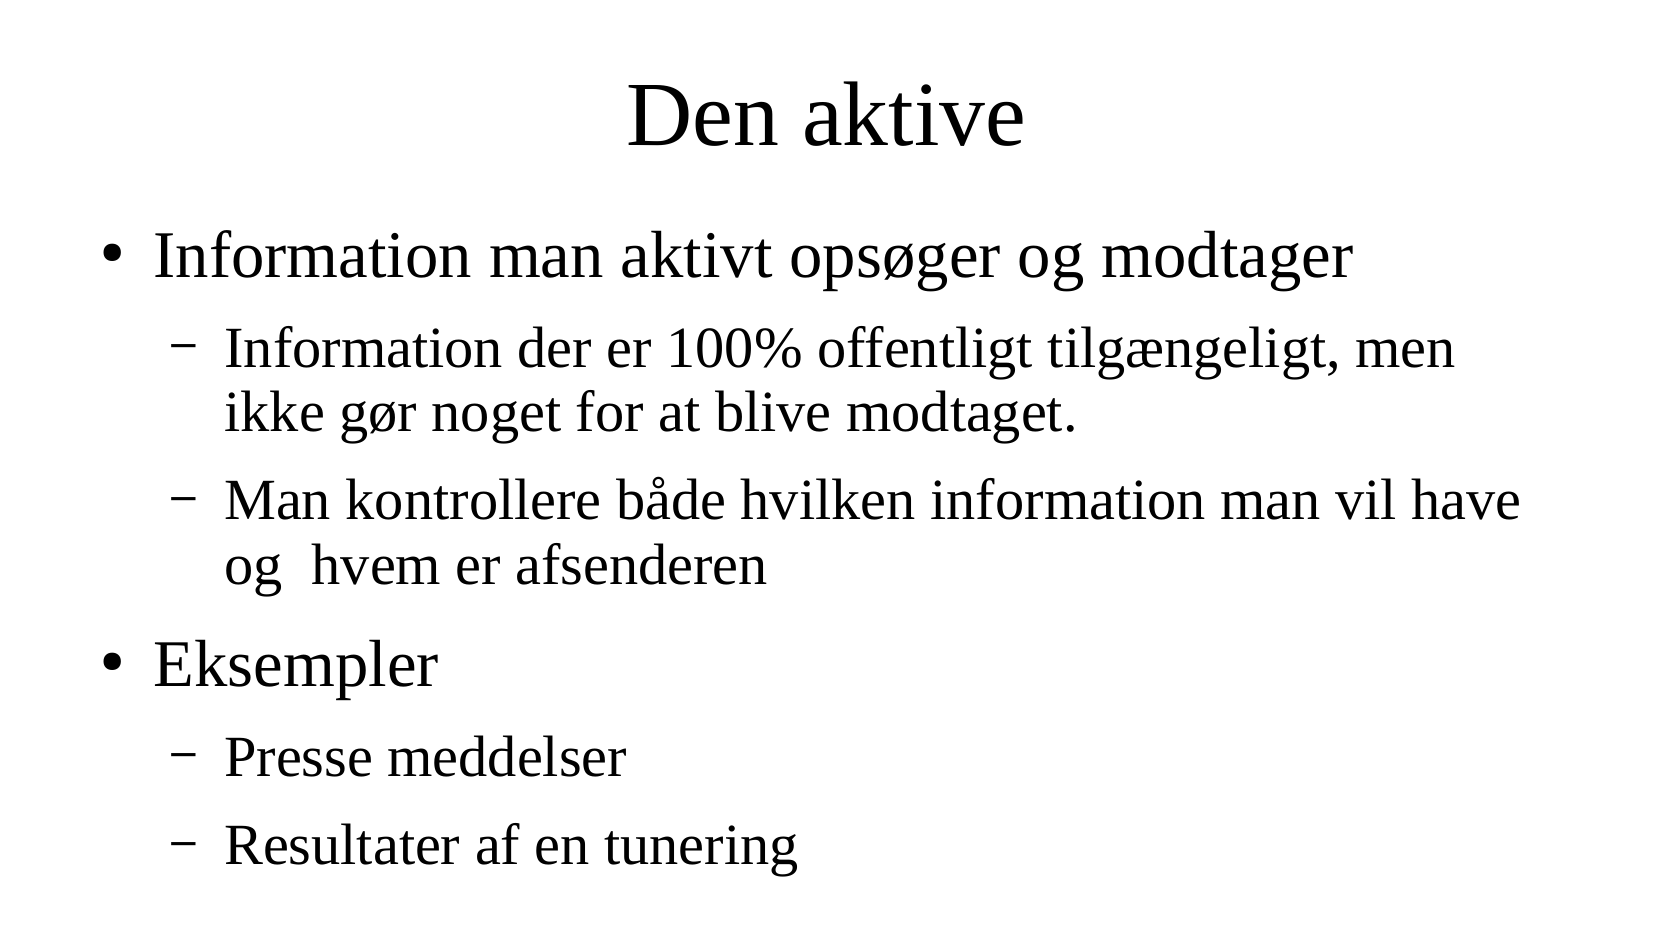

# Den aktive
Information man aktivt opsøger og modtager
Information der er 100% offentligt tilgængeligt, men ikke gør noget for at blive modtaget.
Man kontrollere både hvilken information man vil have og hvem er afsenderen
Eksempler
Presse meddelser
Resultater af en tunering